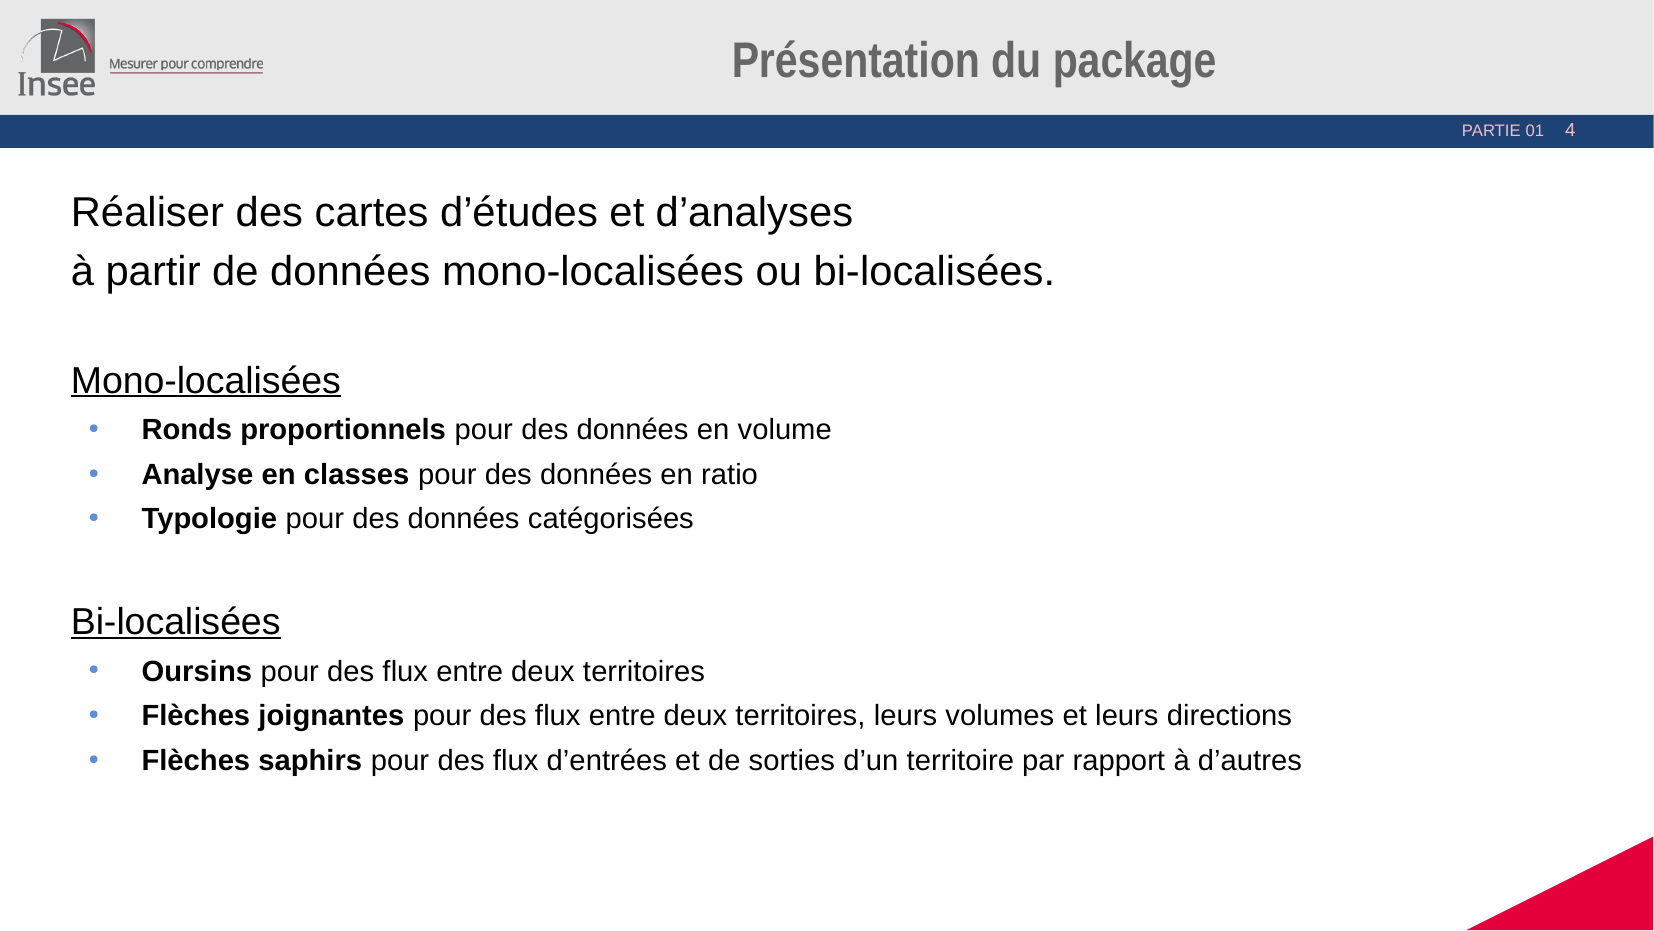

# Présentation du package
PARTIE 01
4
Réaliser des cartes d’études et d’analyses
à partir de données mono-localisées ou bi-localisées.
Mono-localisées
Ronds proportionnels pour des données en volume
Analyse en classes pour des données en ratio
Typologie pour des données catégorisées
Bi-localisées
Oursins pour des flux entre deux territoires
Flèches joignantes pour des flux entre deux territoires, leurs volumes et leurs directions
Flèches saphirs pour des flux d’entrées et de sorties d’un territoire par rapport à d’autres